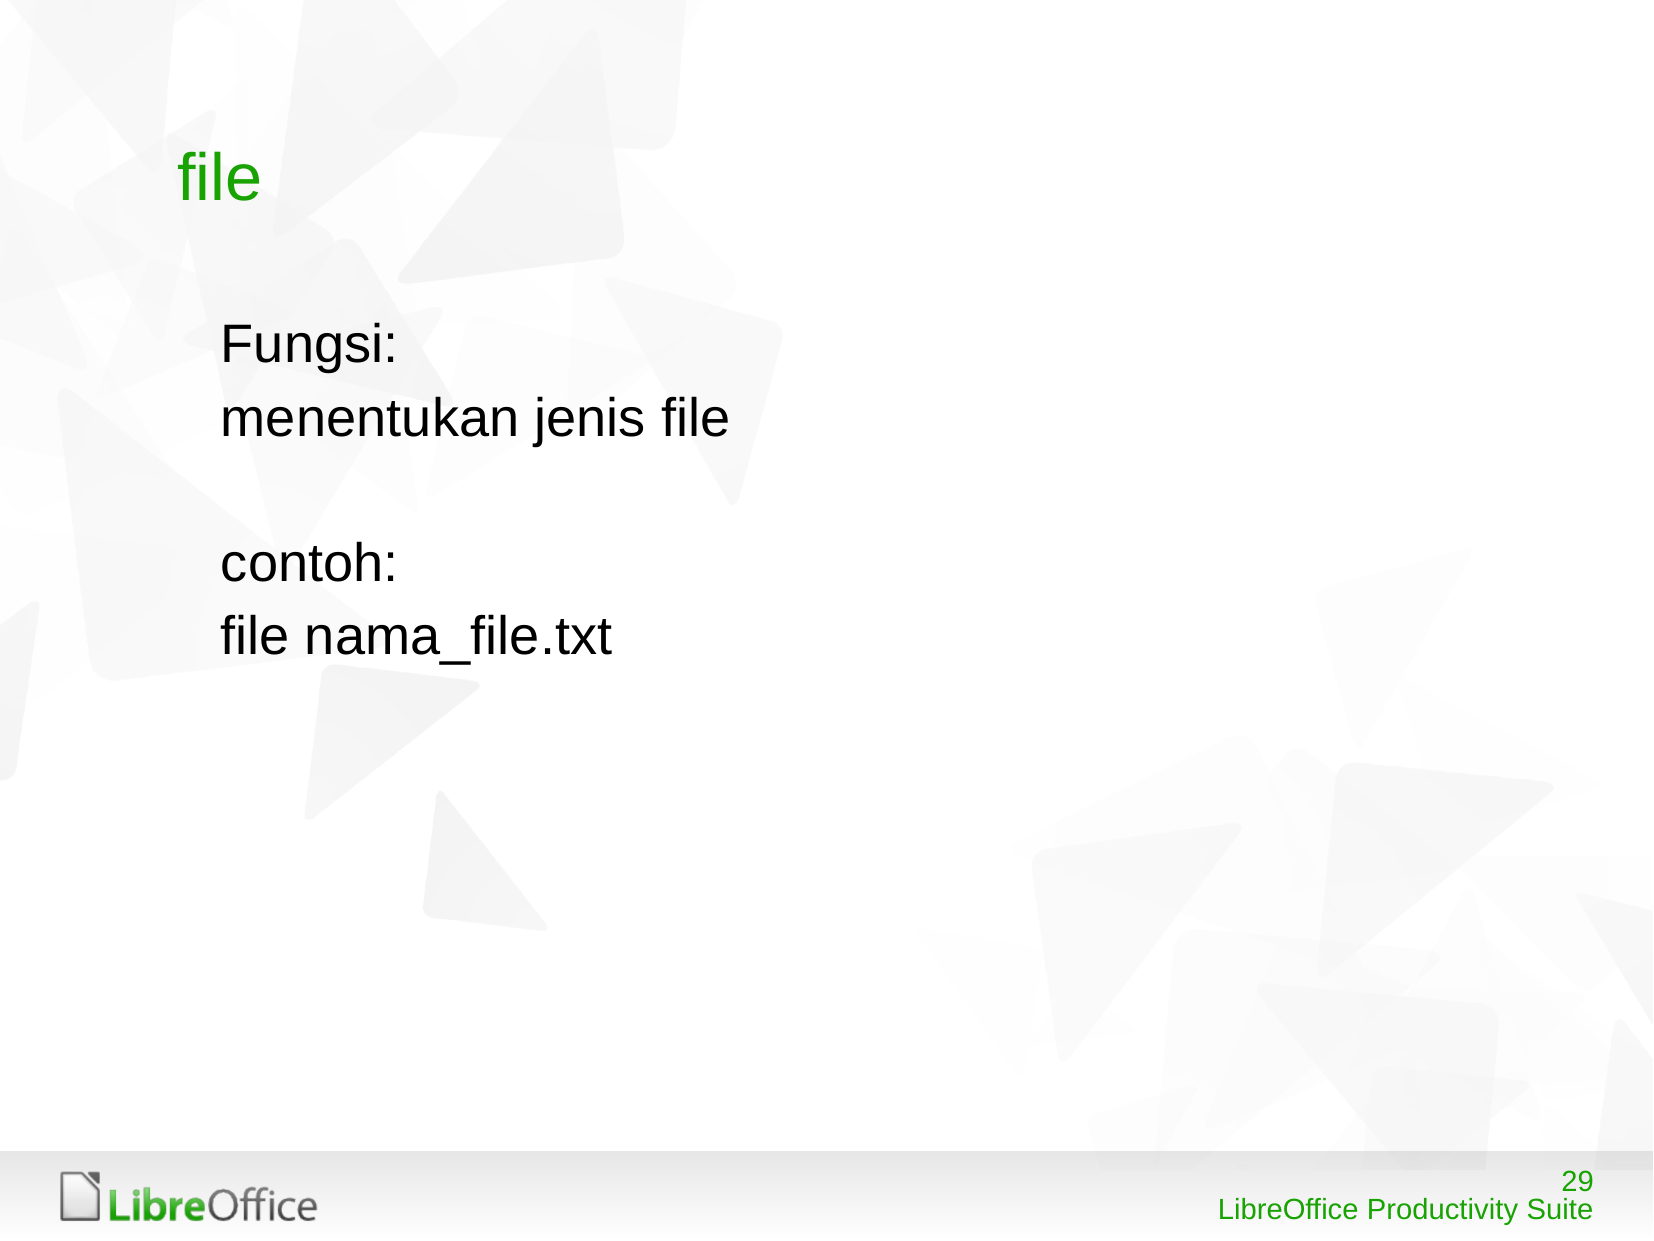

# file
Fungsi:
menentukan jenis file
contoh:
file nama_file.txt
29
LibreOffice Productivity Suite